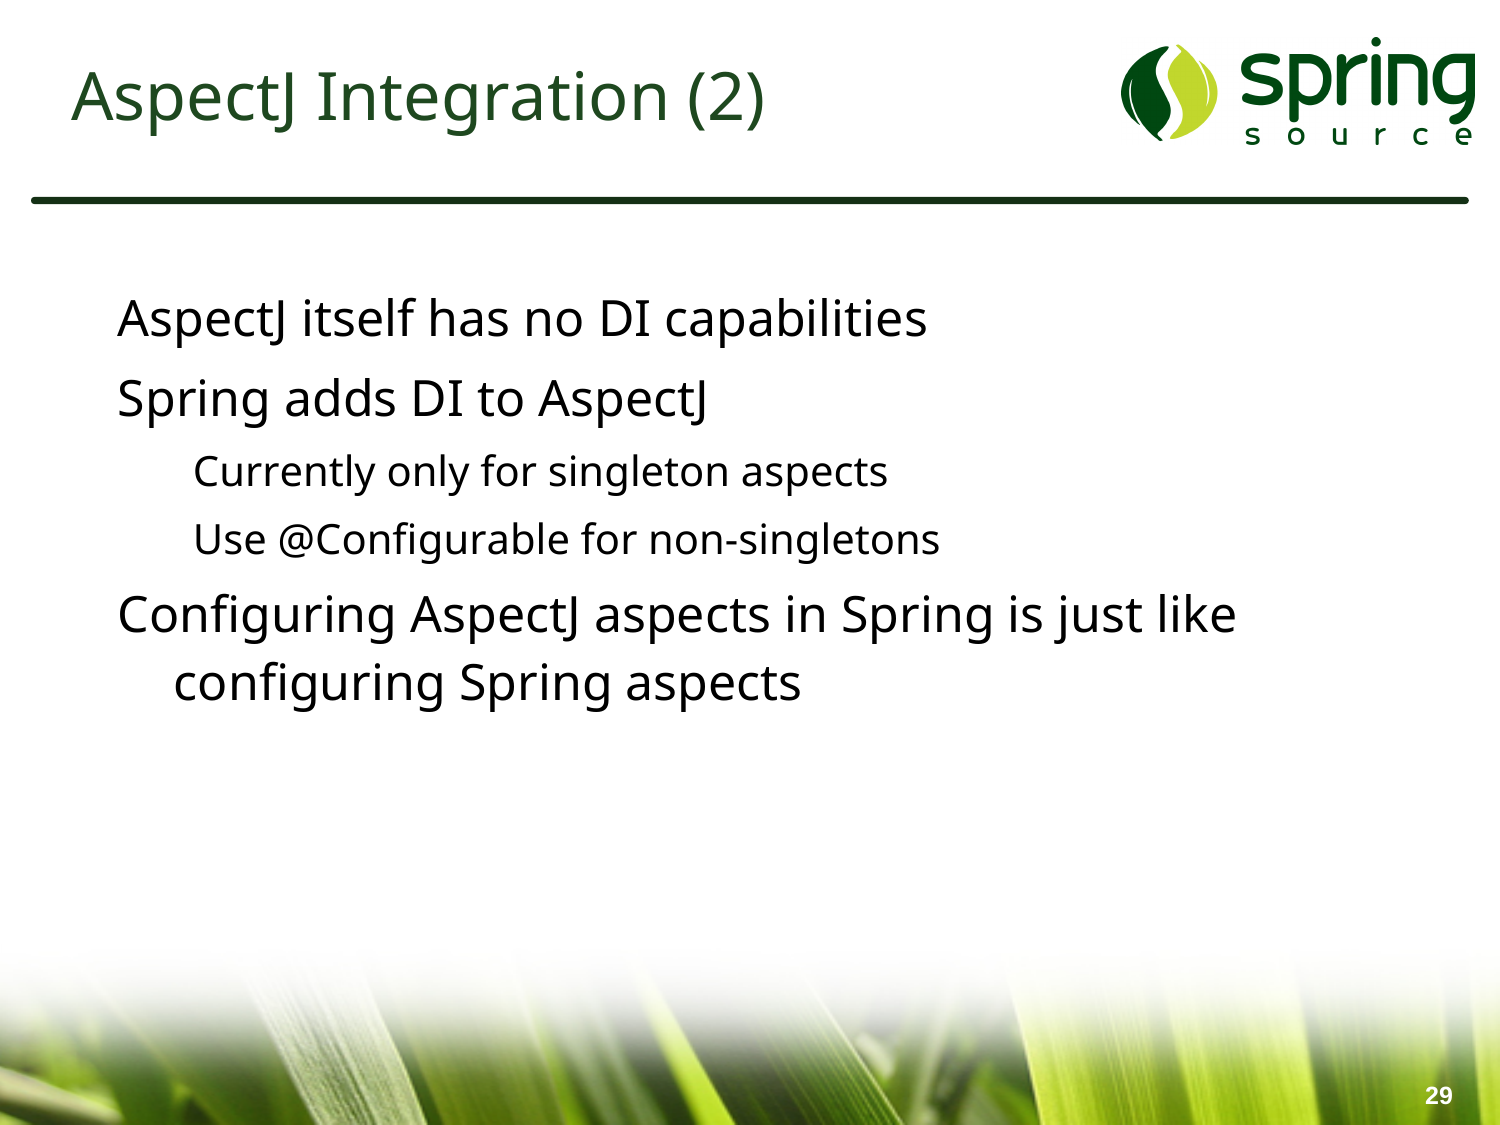

# AspectJ Integration (2)
AspectJ itself has no DI capabilities
Spring adds DI to AspectJ
Currently only for singleton aspects
Use @Configurable for non-singletons
Configuring AspectJ aspects in Spring is just like configuring Spring aspects